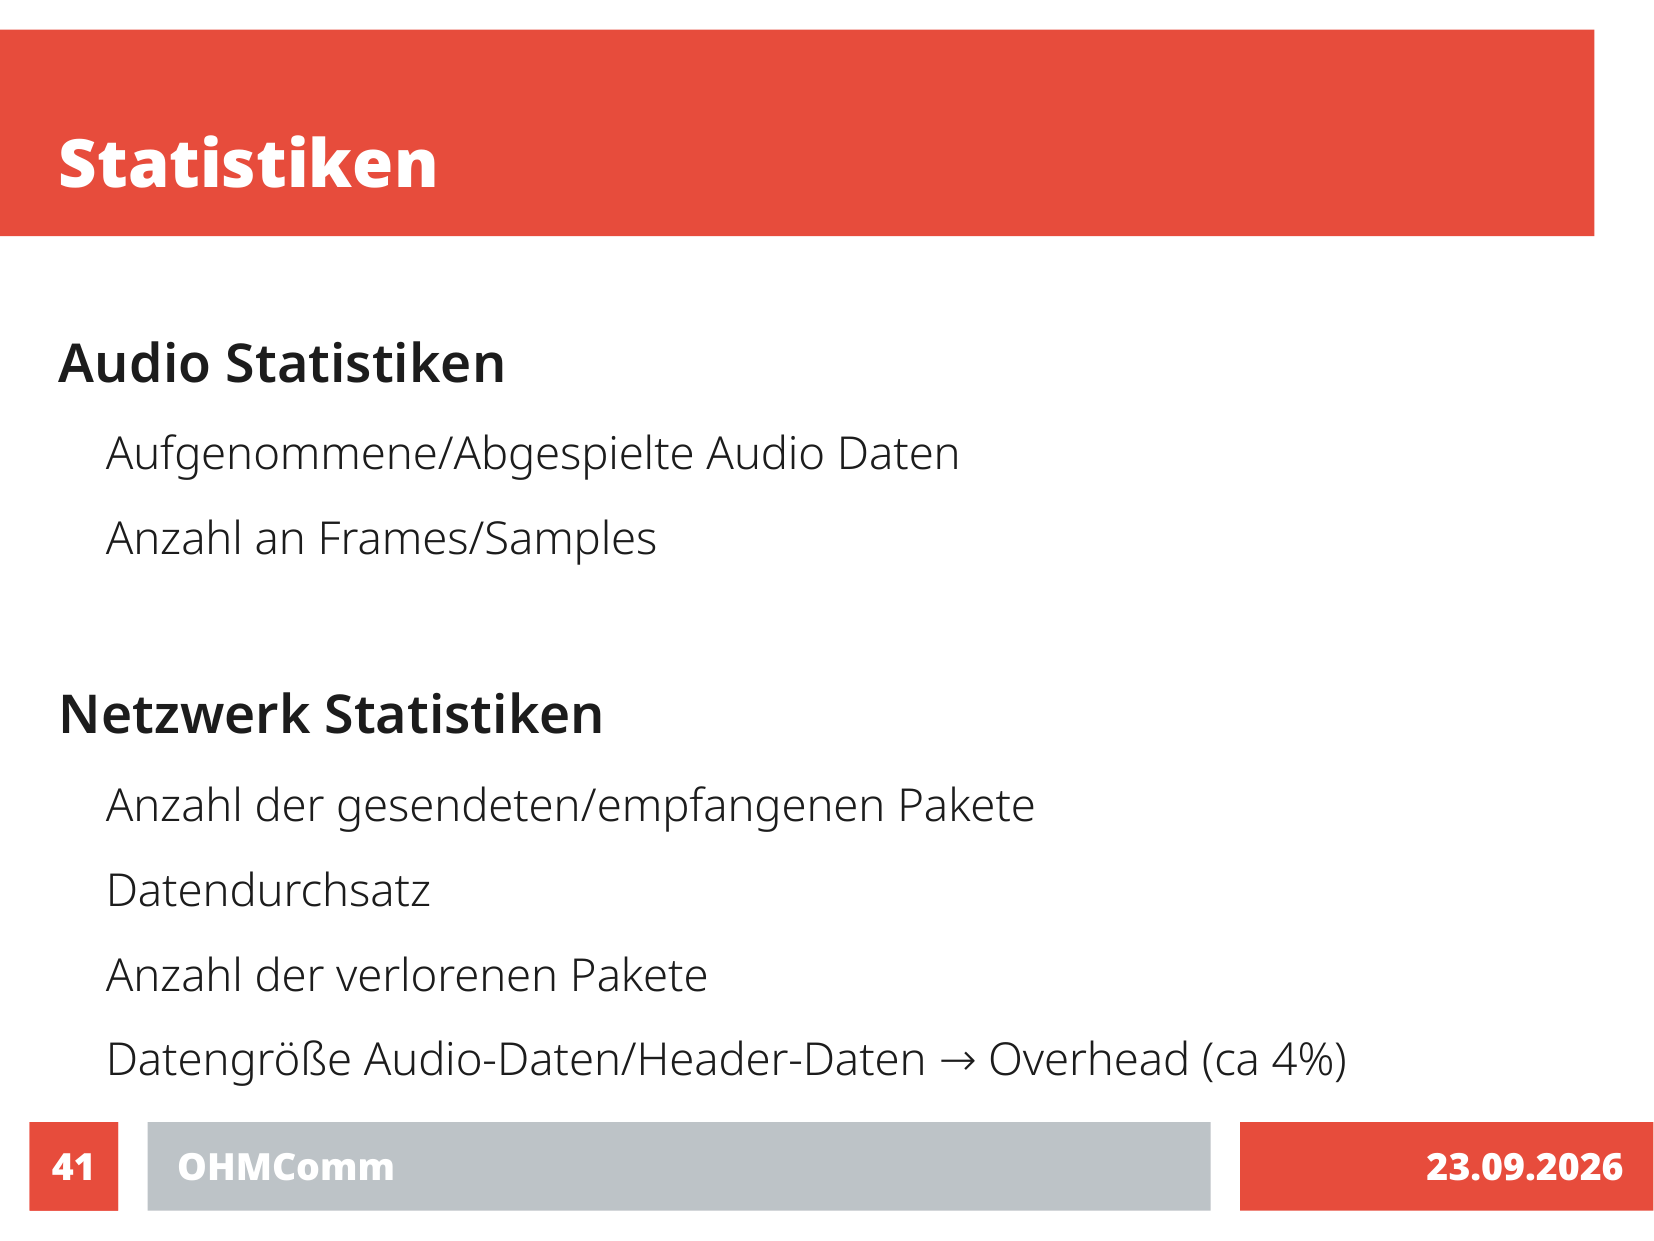

# Statistiken
Audio Statistiken
Aufgenommene/Abgespielte Audio Daten
Anzahl an Frames/Samples
Netzwerk Statistiken
Anzahl der gesendeten/empfangenen Pakete
Datendurchsatz
Anzahl der verlorenen Pakete
Datengröße Audio-Daten/Header-Daten → Overhead (ca 4%)
41
OHMComm